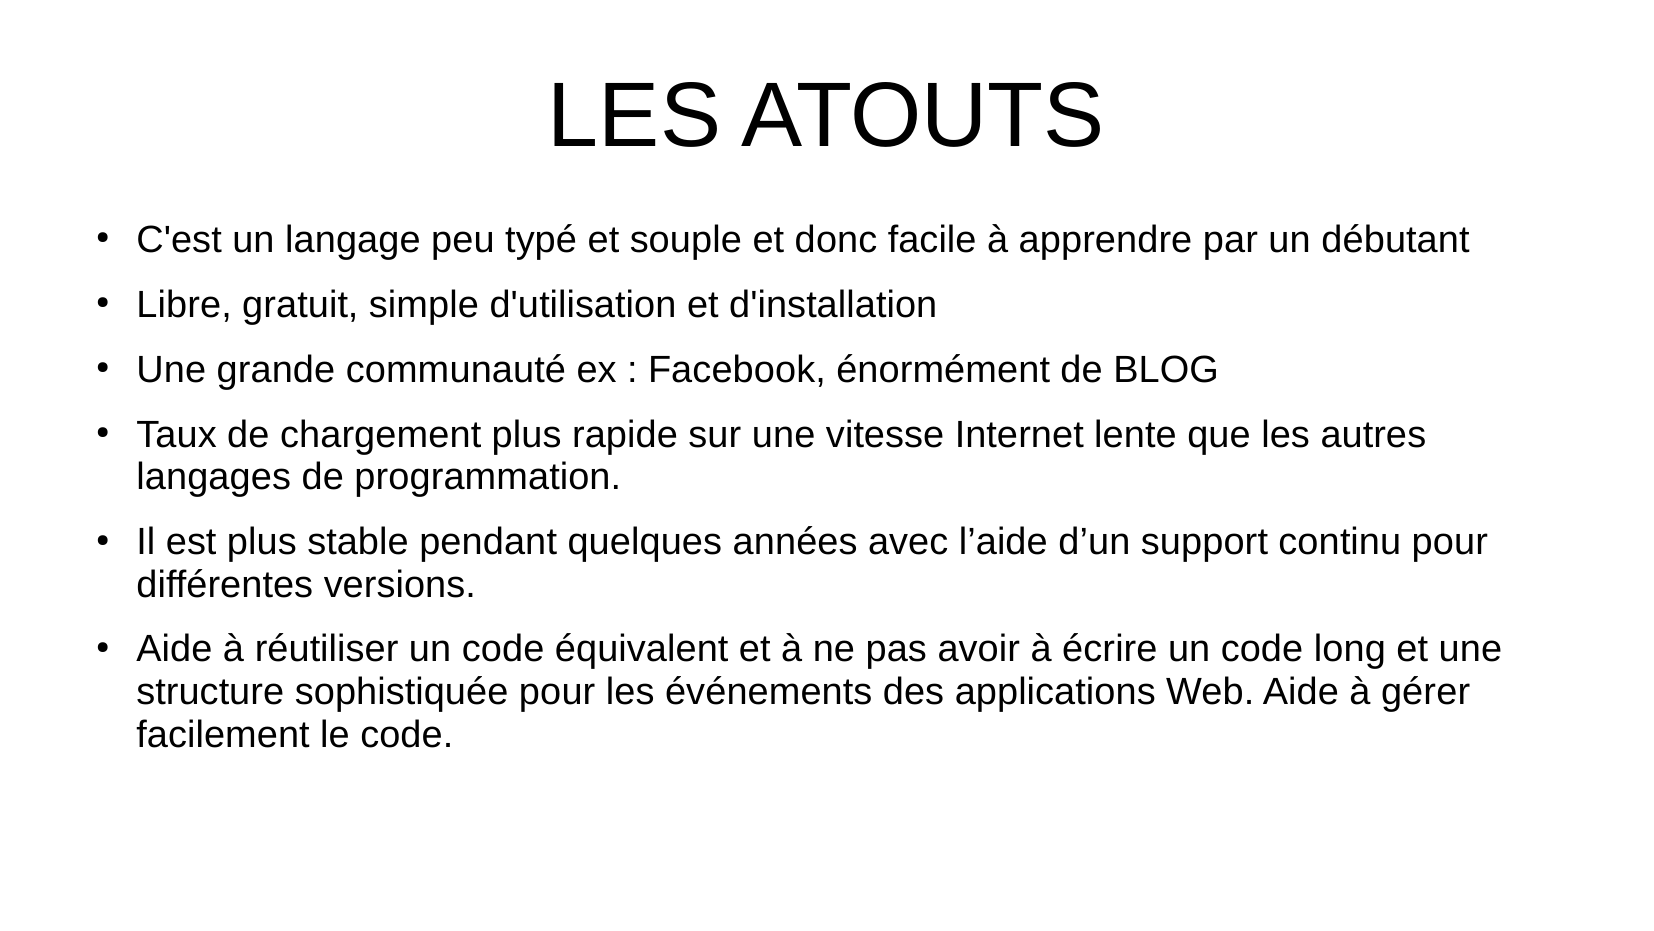

# LES ATOUTS
C'est un langage peu typé et souple et donc facile à apprendre par un débutant
Libre, gratuit, simple d'utilisation et d'installation
Une grande communauté ex : Facebook, énormément de BLOG
Taux de chargement plus rapide sur une vitesse Internet lente que les autres langages de programmation.
Il est plus stable pendant quelques années avec l’aide d’un support continu pour différentes versions.
Aide à réutiliser un code équivalent et à ne pas avoir à écrire un code long et une structure sophistiquée pour les événements des applications Web. Aide à gérer facilement le code.